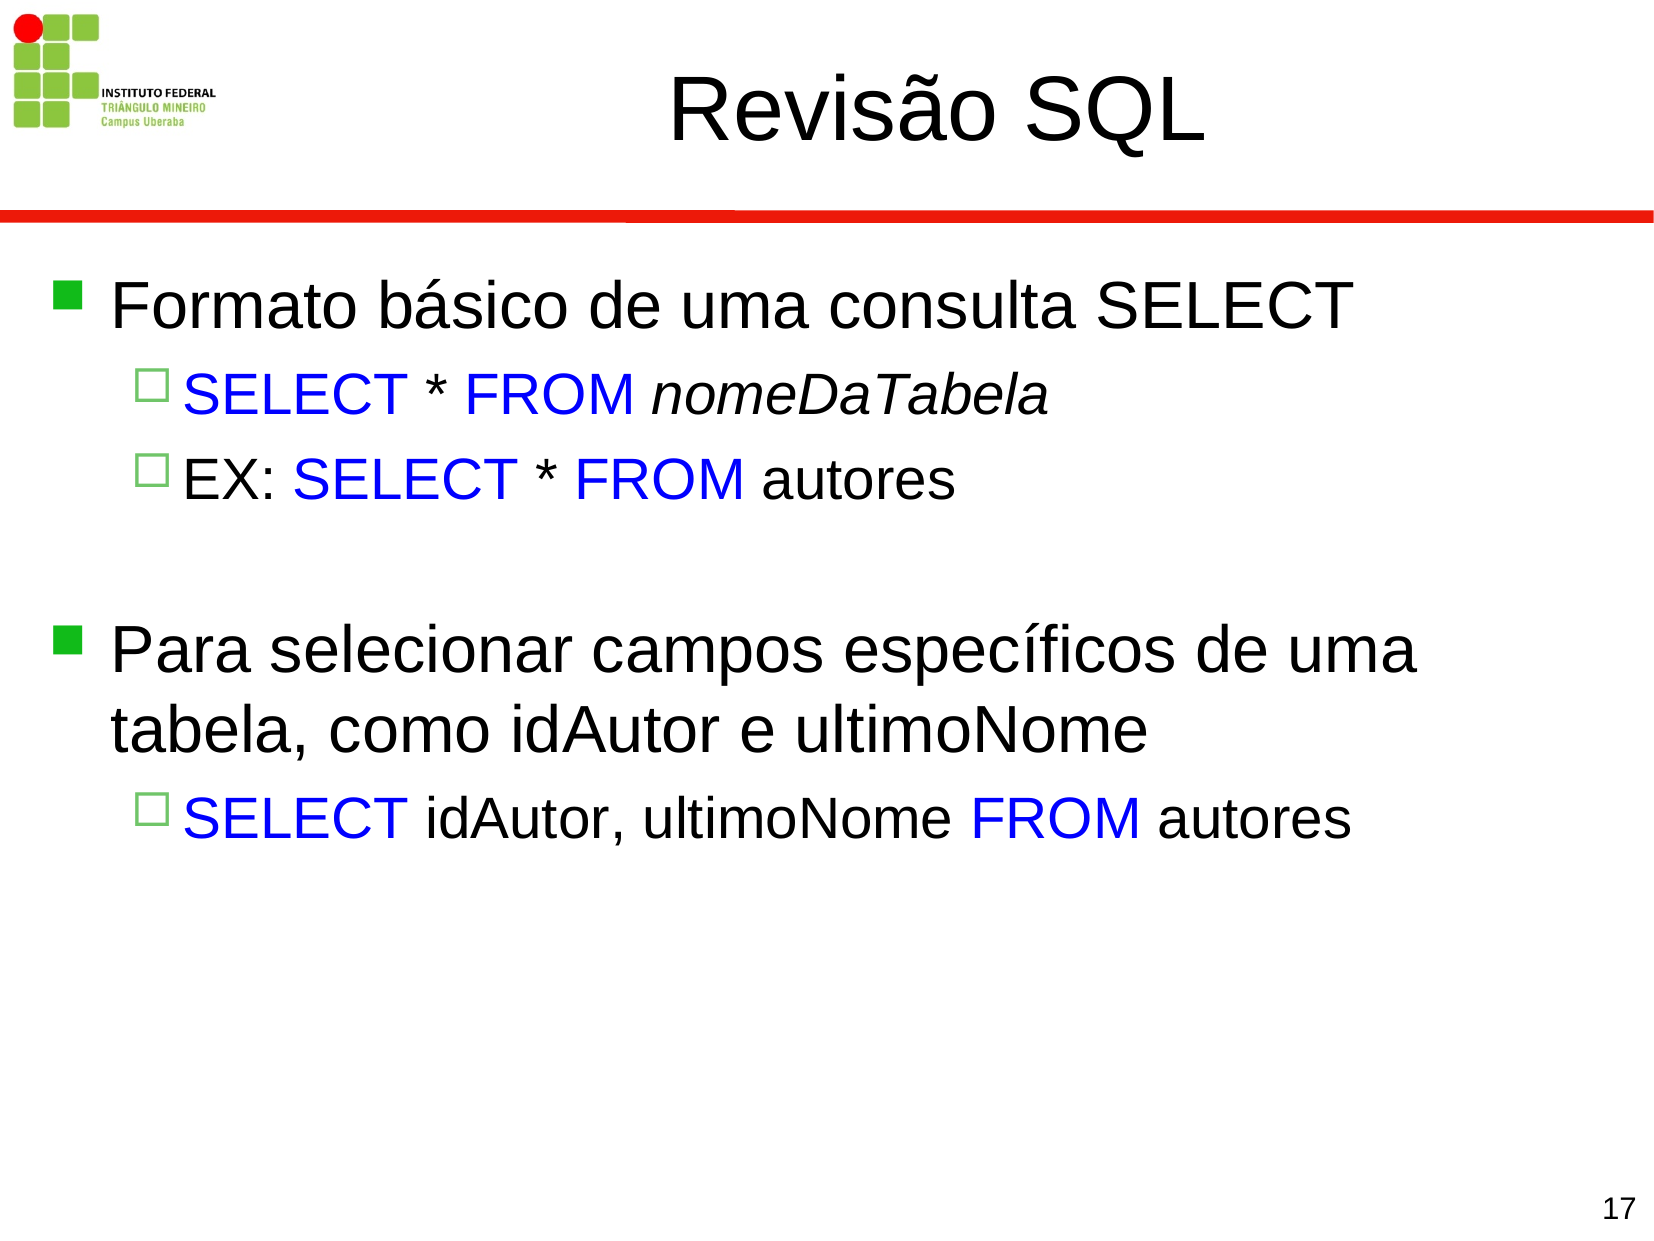

Revisão SQL
Formato básico de uma consulta SELECT
SELECT * FROM nomeDaTabela
EX: SELECT * FROM autores
Para selecionar campos específicos de uma tabela, como idAutor e ultimoNome
SELECT idAutor, ultimoNome FROM autores